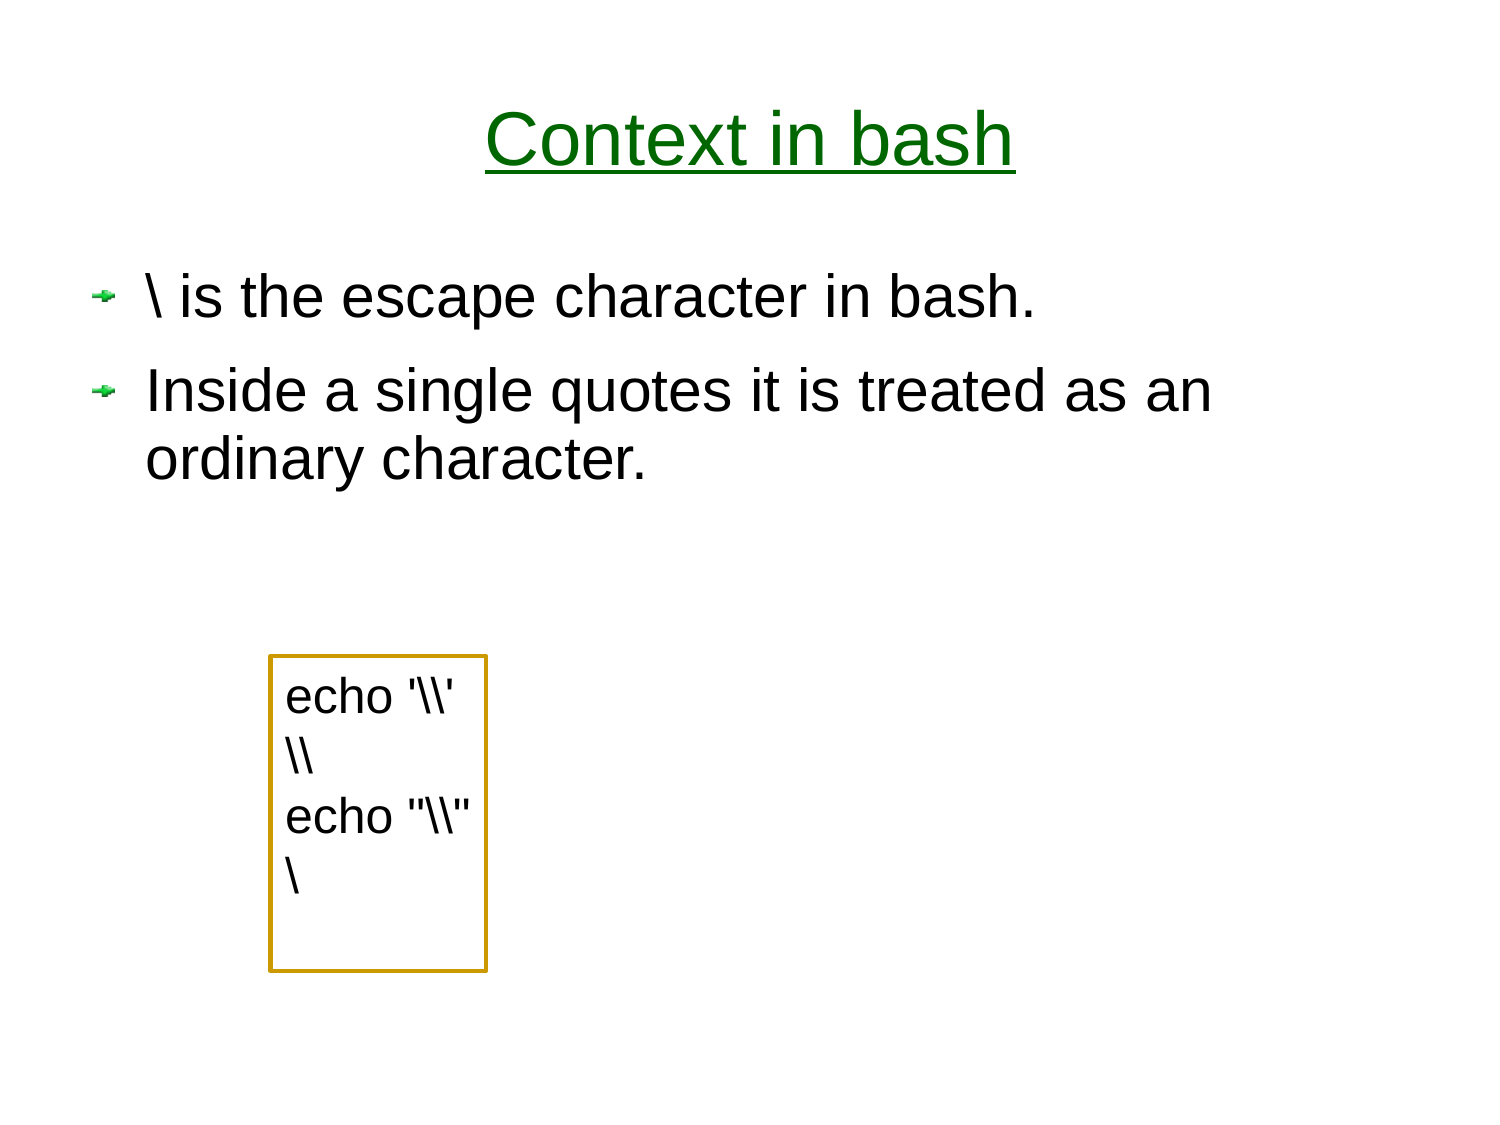

# Context in bash
\ is the escape character in bash.
Inside a single quotes it is treated as an ordinary character.
echo '\\'
\\
echo "\\"
\